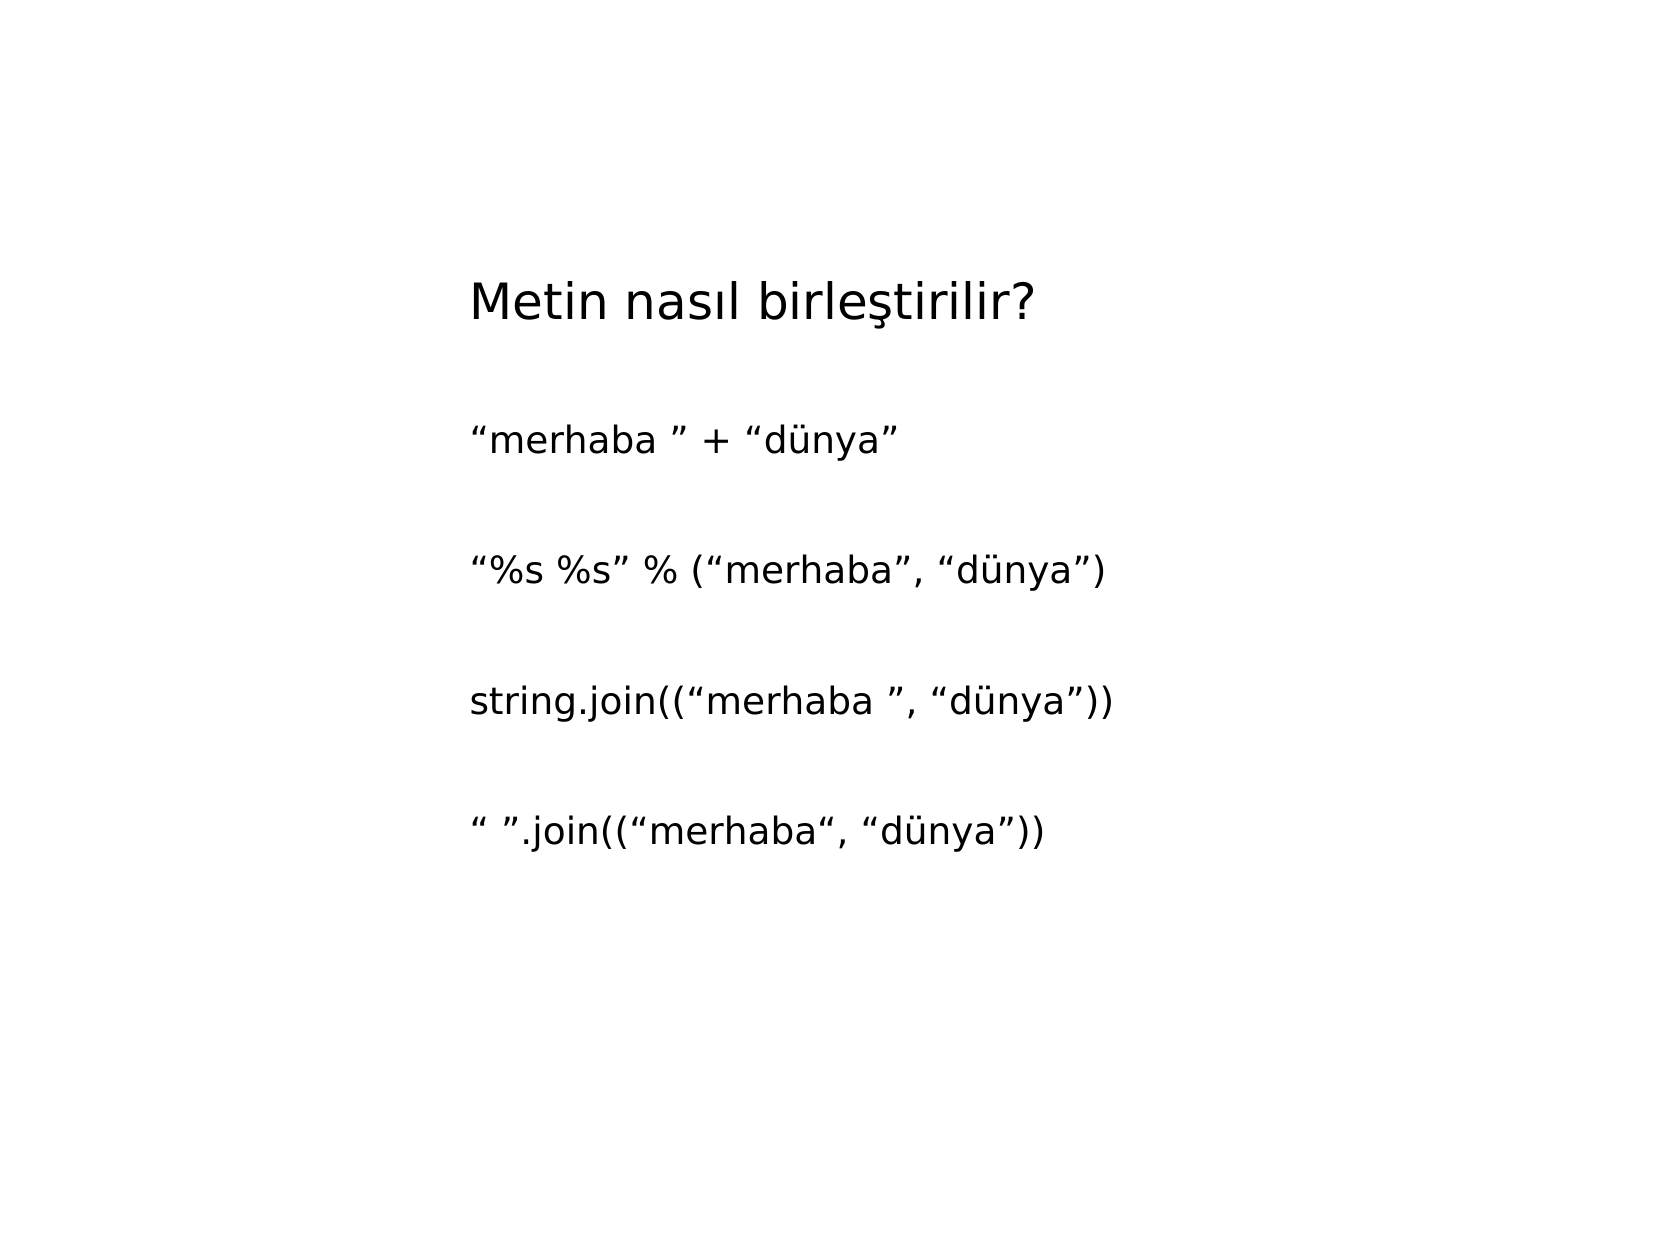

Metin nasıl birleştirilir?
“merhaba ” + “dünya”
“%s %s” % (“merhaba”, “dünya”)
string.join((“merhaba ”, “dünya”))
“ ”.join((“merhaba“, “dünya”))